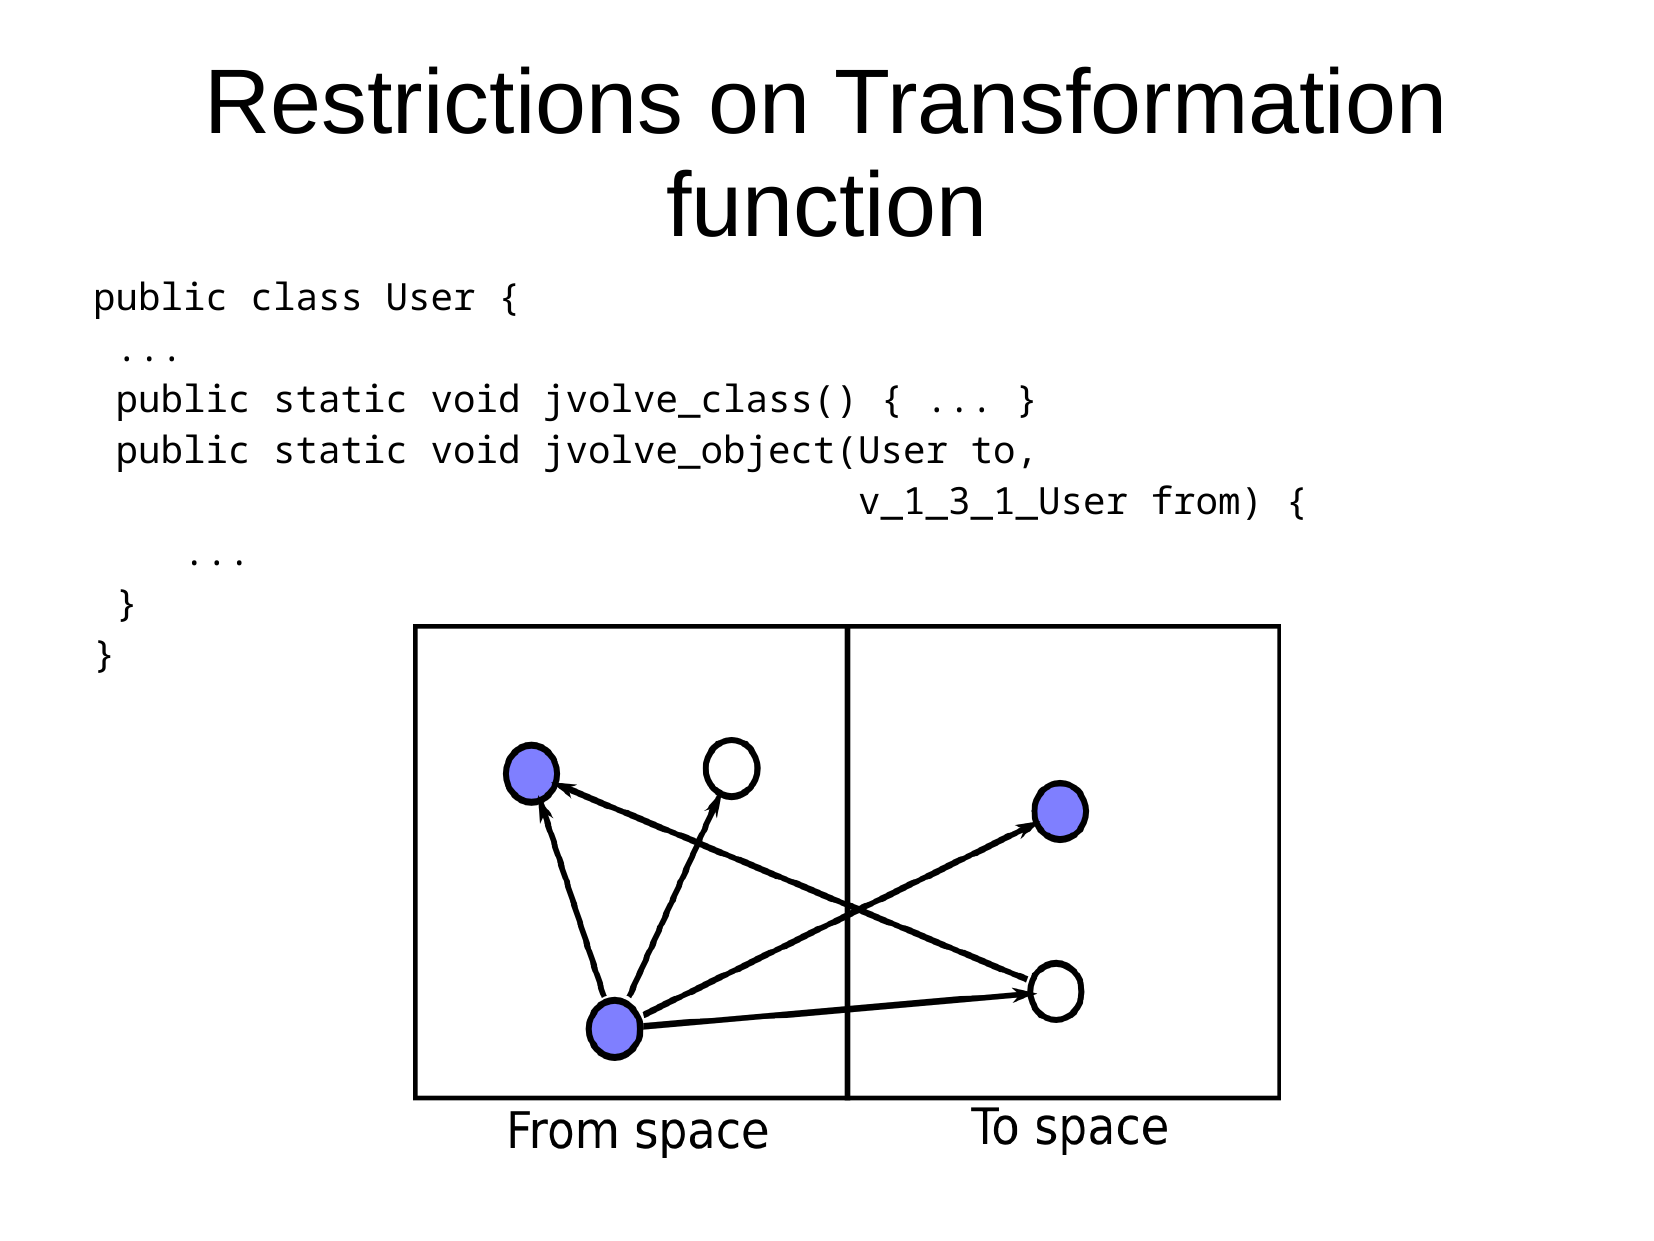

# Restrictions on Transformation function
public class User {
 ...
 public static void jvolve_class() { ... }
 public static void jvolve_object(User to,
 v_1_3_1_User from) {
 ...
 }
}